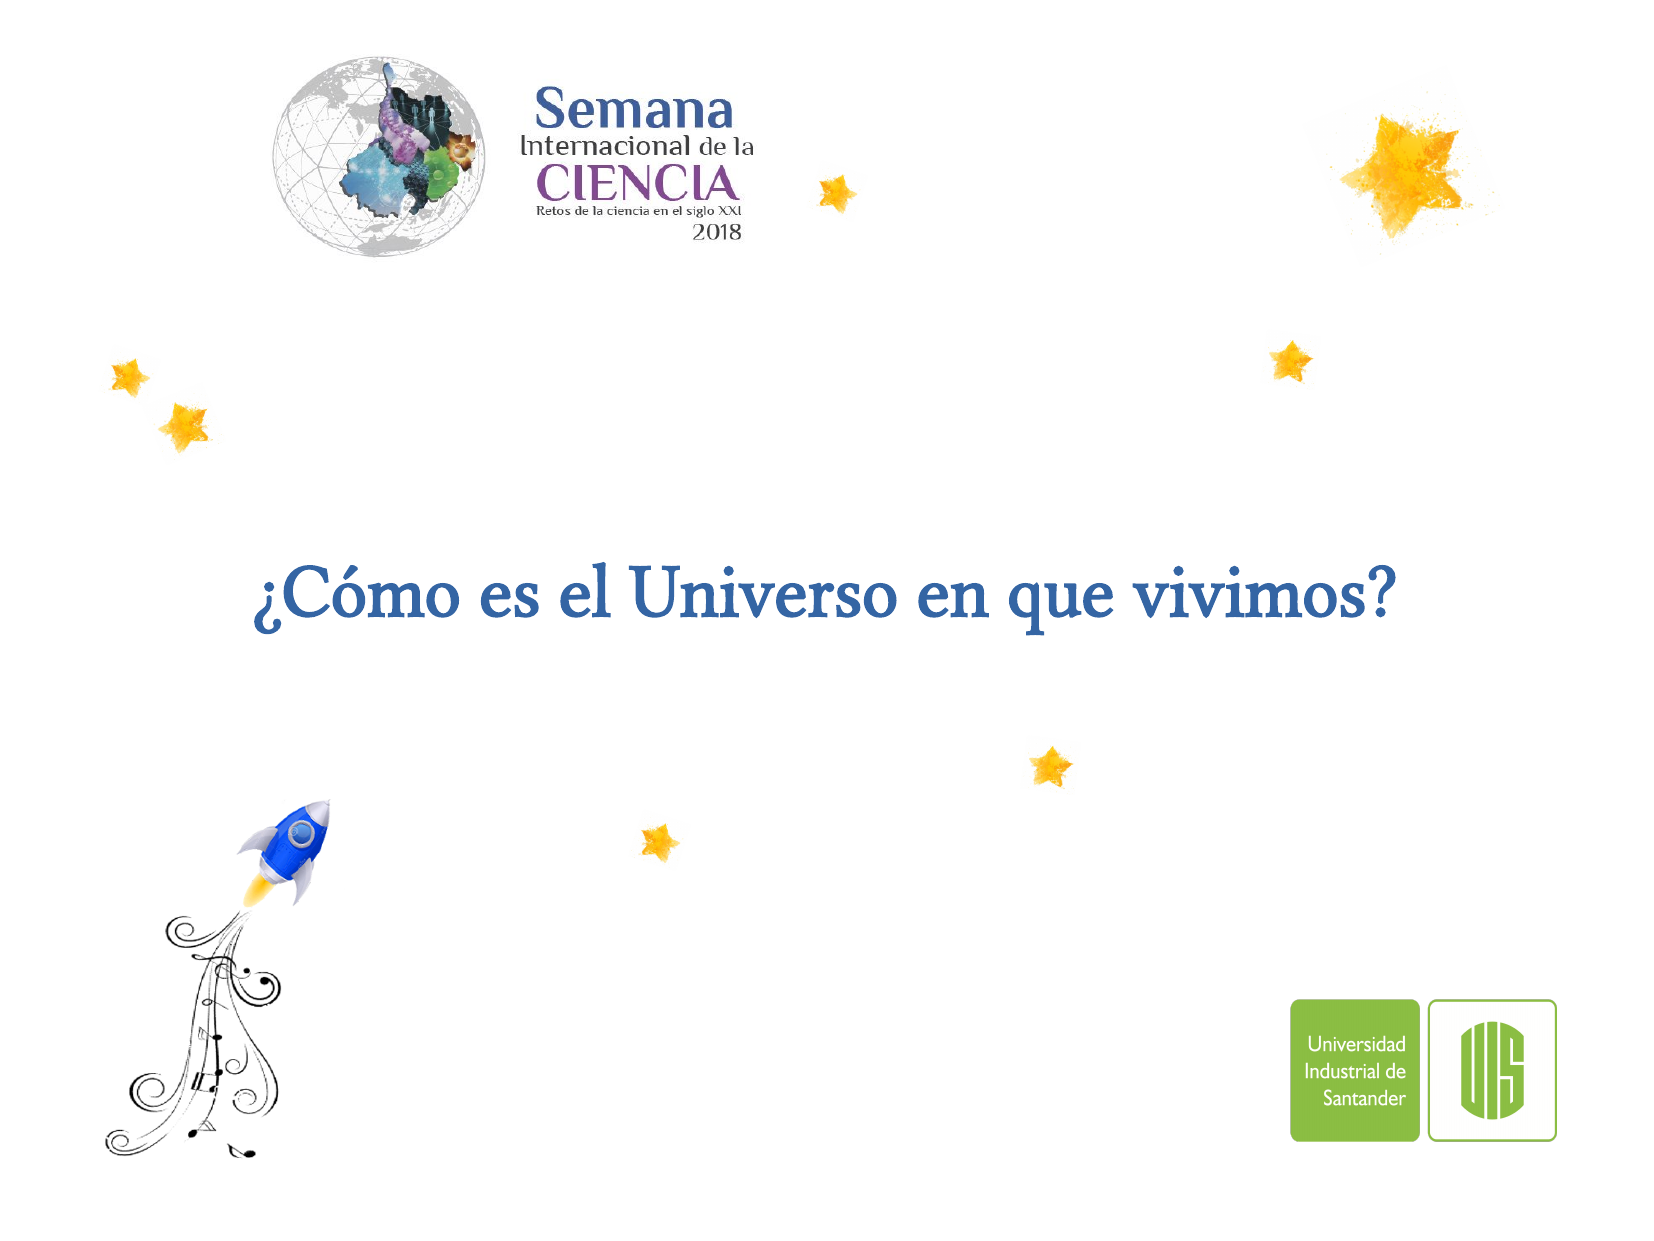

# ¿Cómo es el Universo en que vivimos?
2